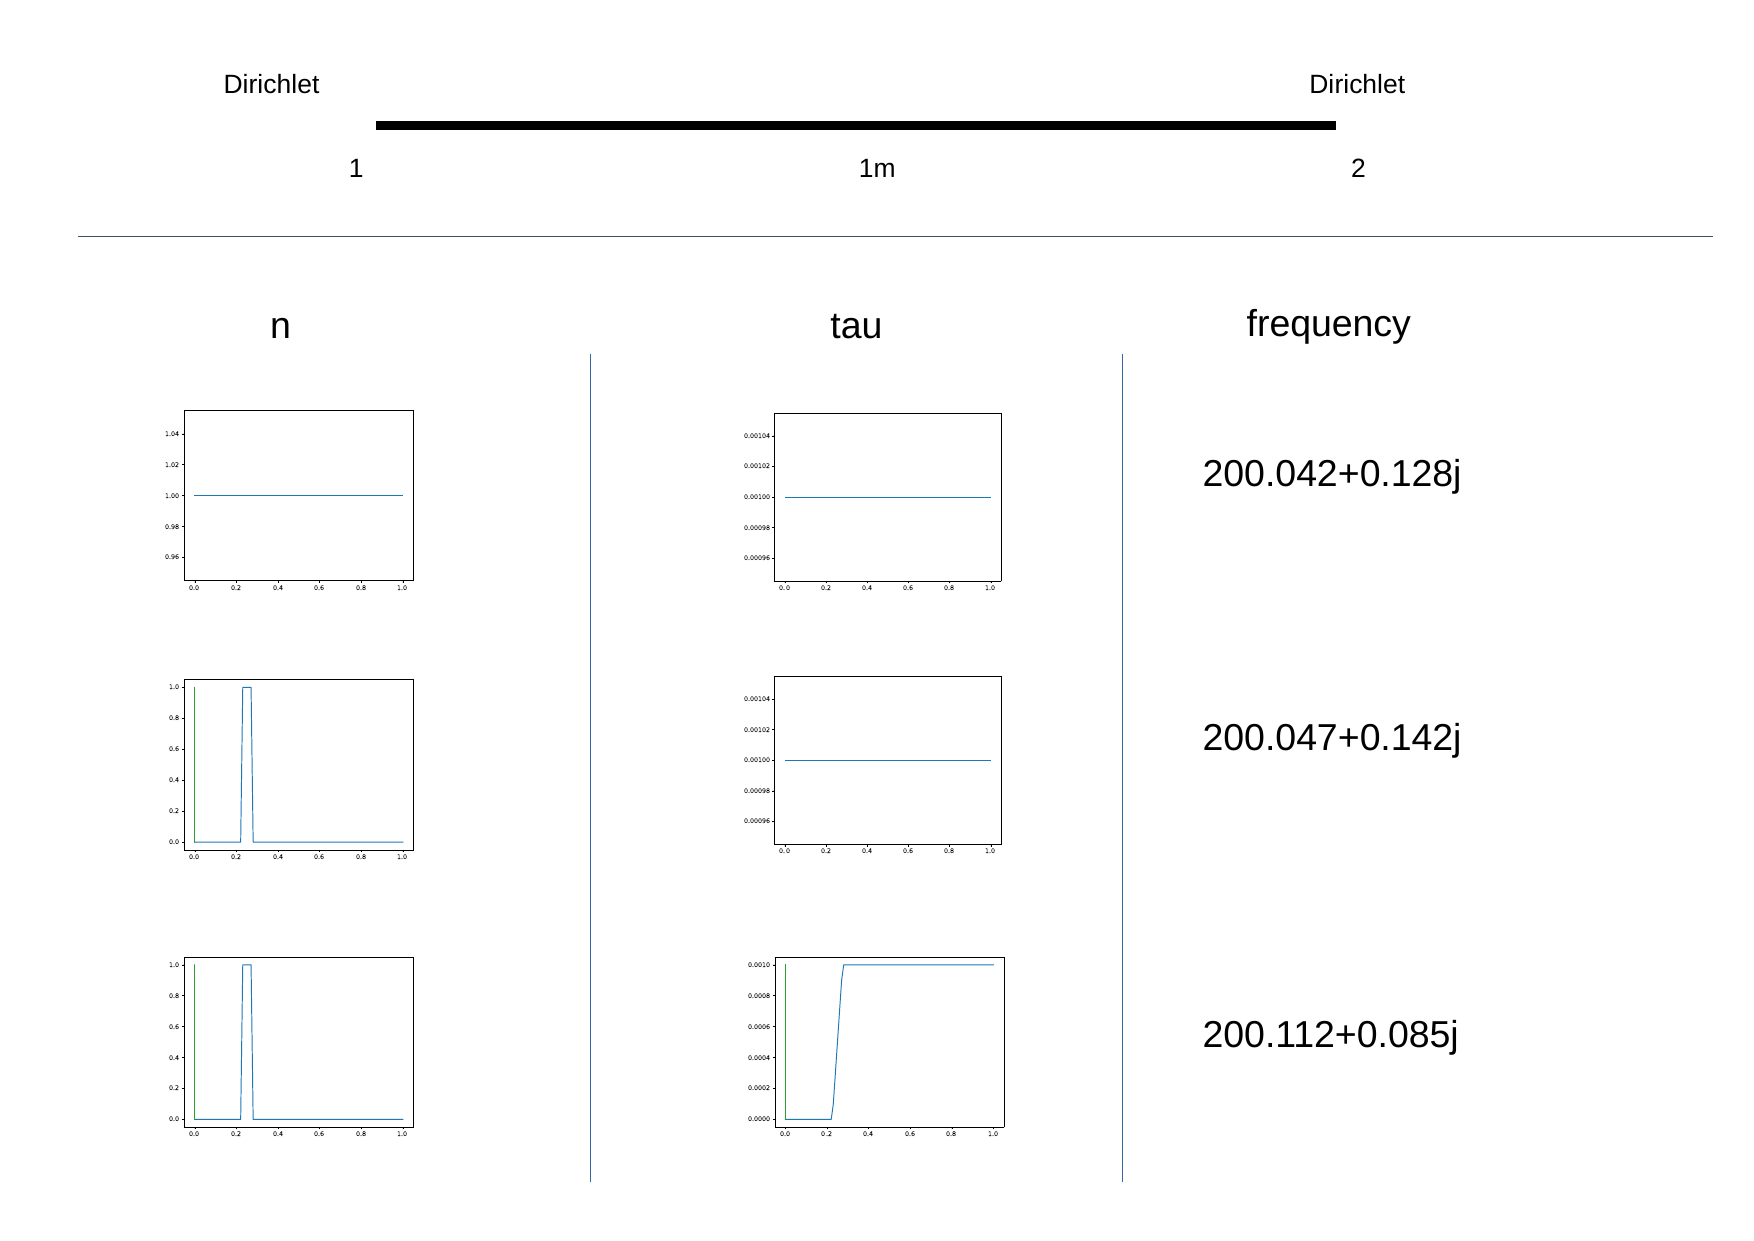

Dirichlet
Dirichlet
1
1m
2
frequency
n
tau
200.042+0.128j
200.047+0.142j
200.112+0.085j